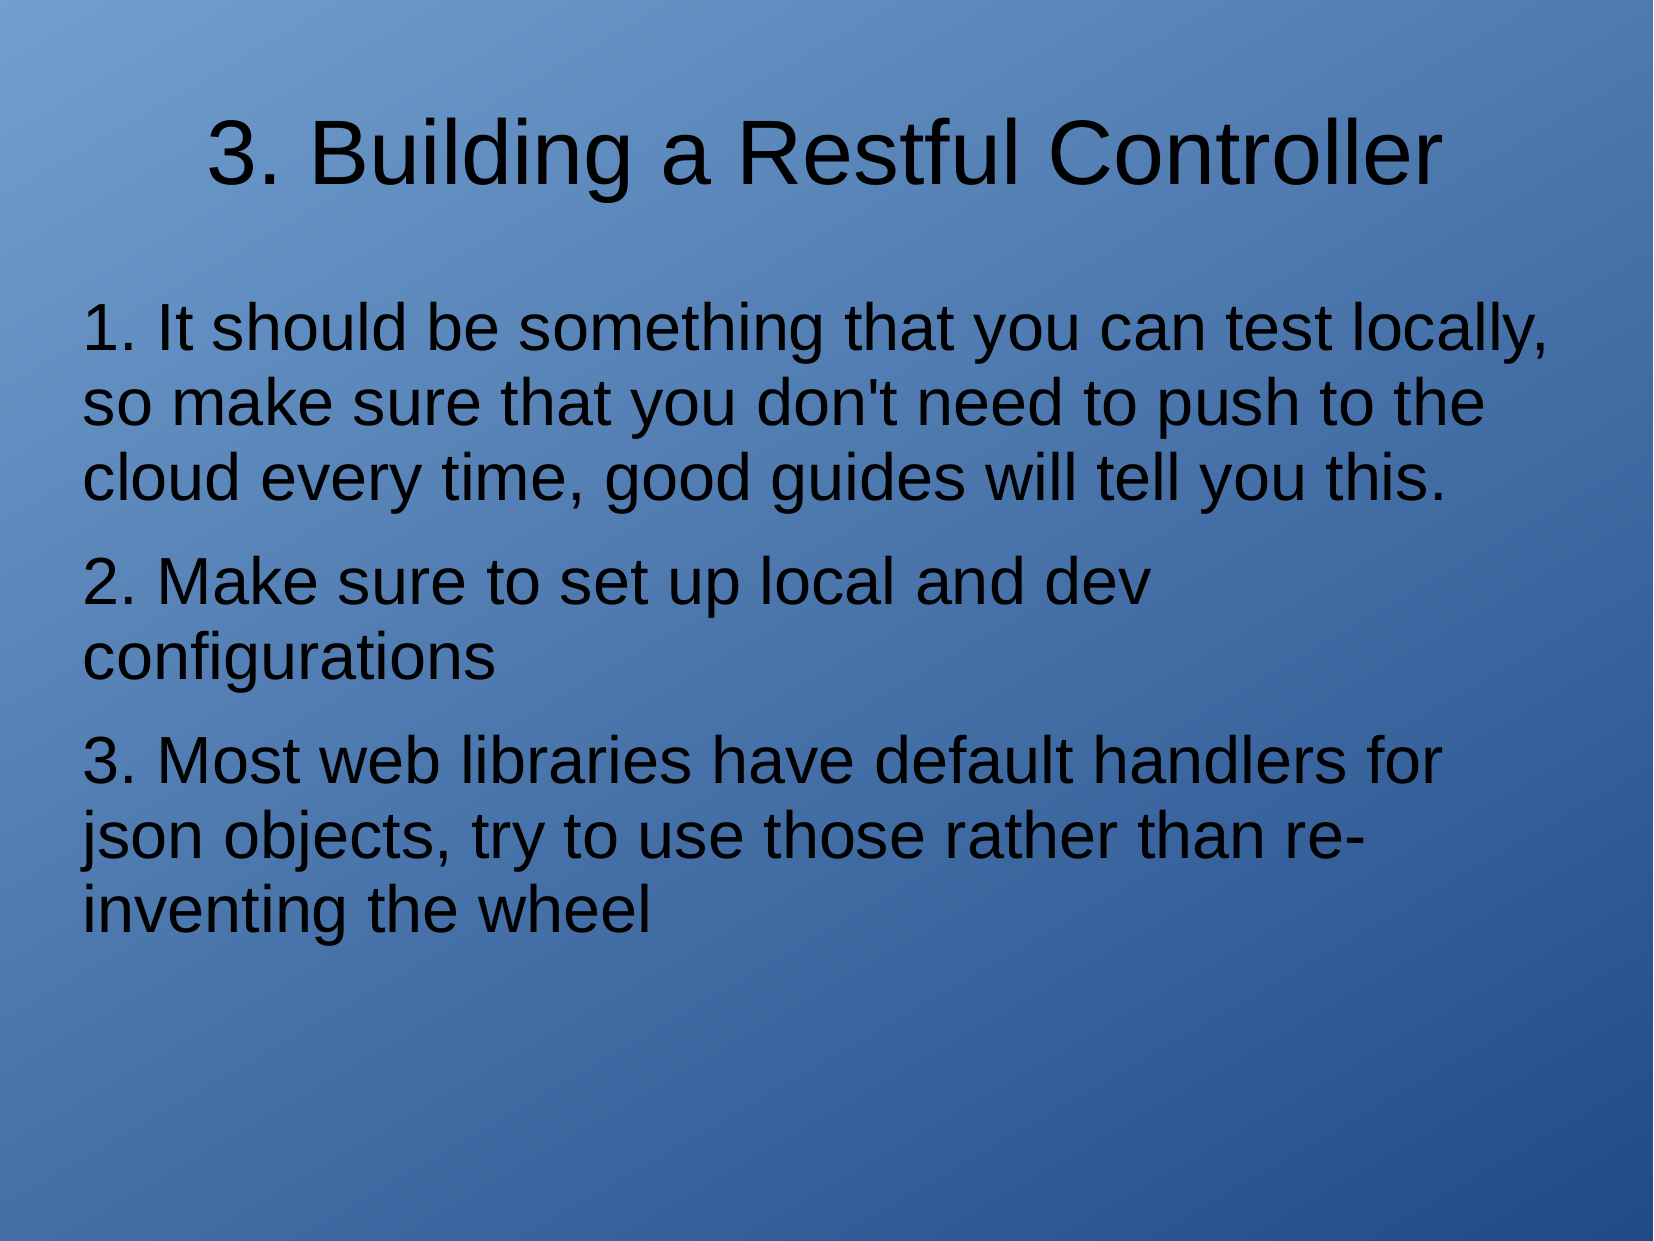

# 3. Building a Restful Controller
1. It should be something that you can test locally, so make sure that you don't need to push to the cloud every time, good guides will tell you this.
2. Make sure to set up local and dev configurations
3. Most web libraries have default handlers for json objects, try to use those rather than re-inventing the wheel